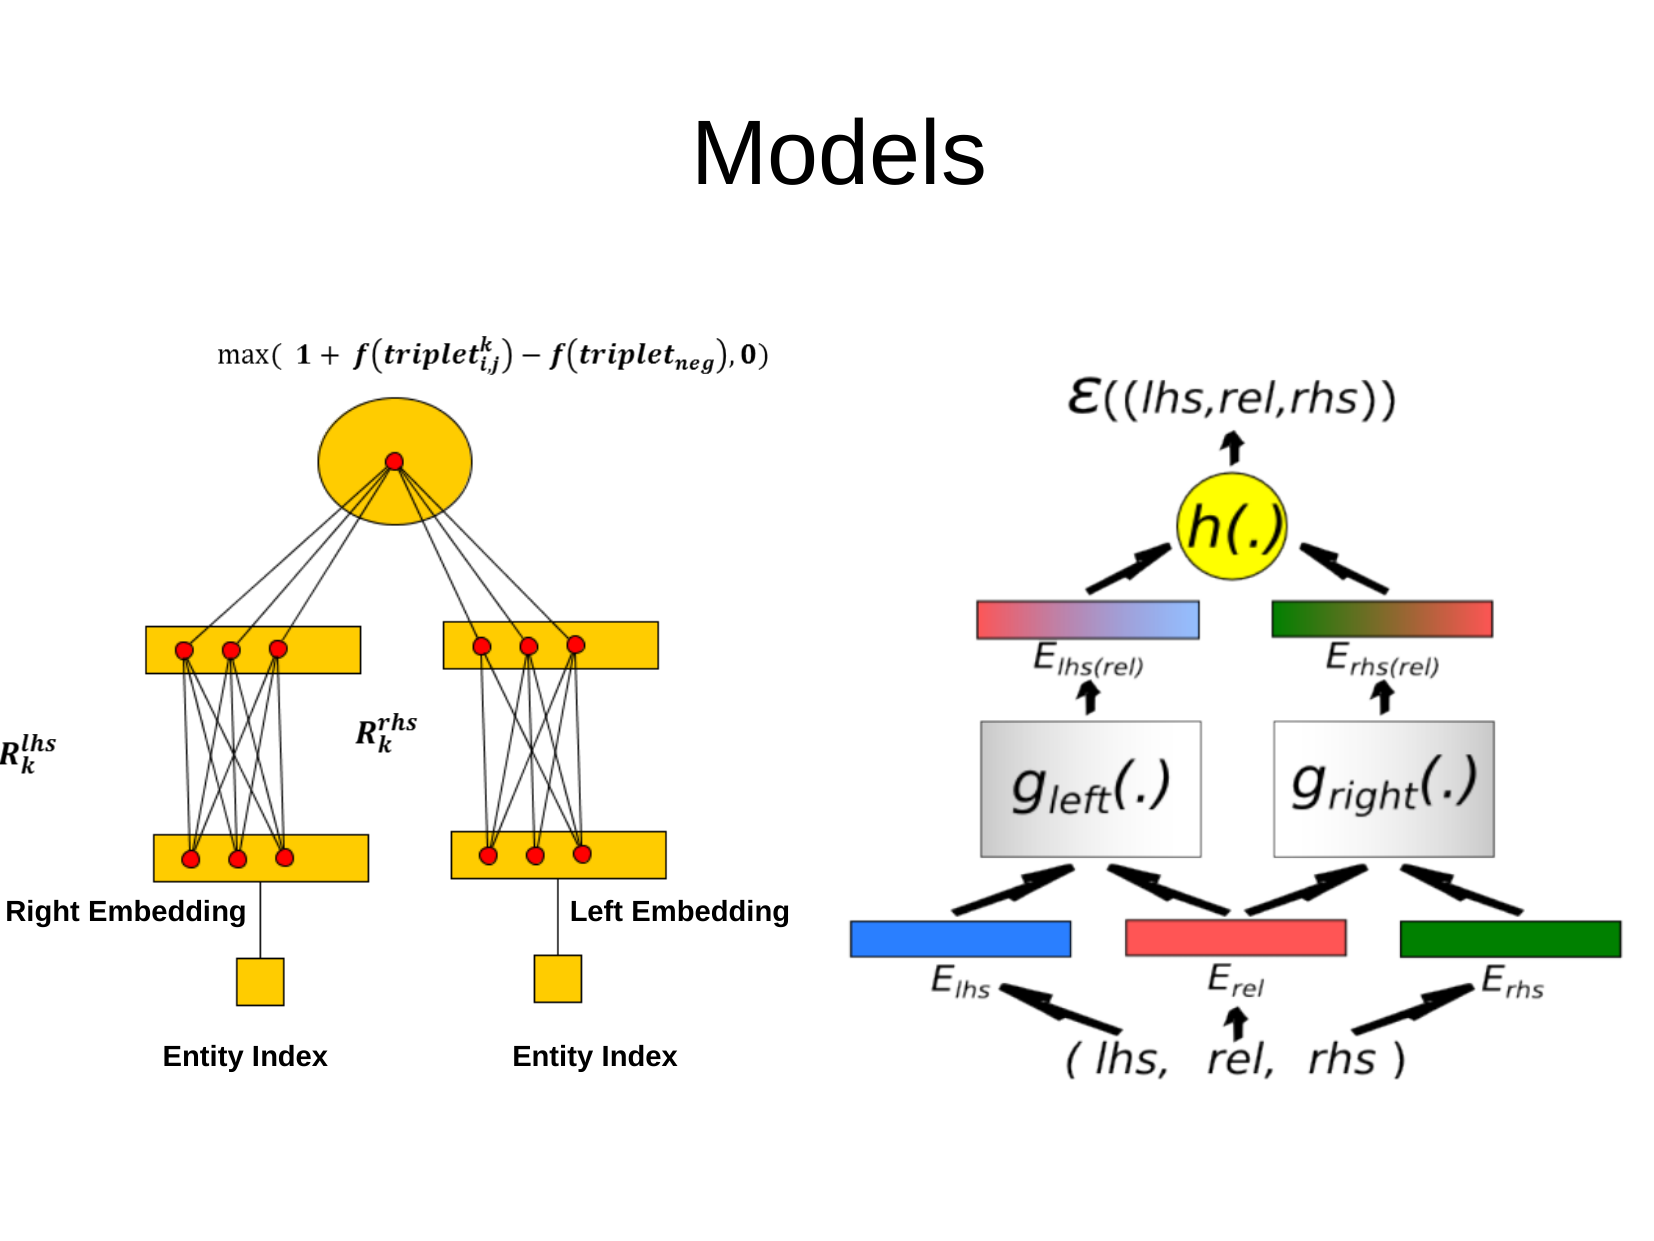

# Models
Right Embedding
Left Embedding
Entity Index
Entity Index